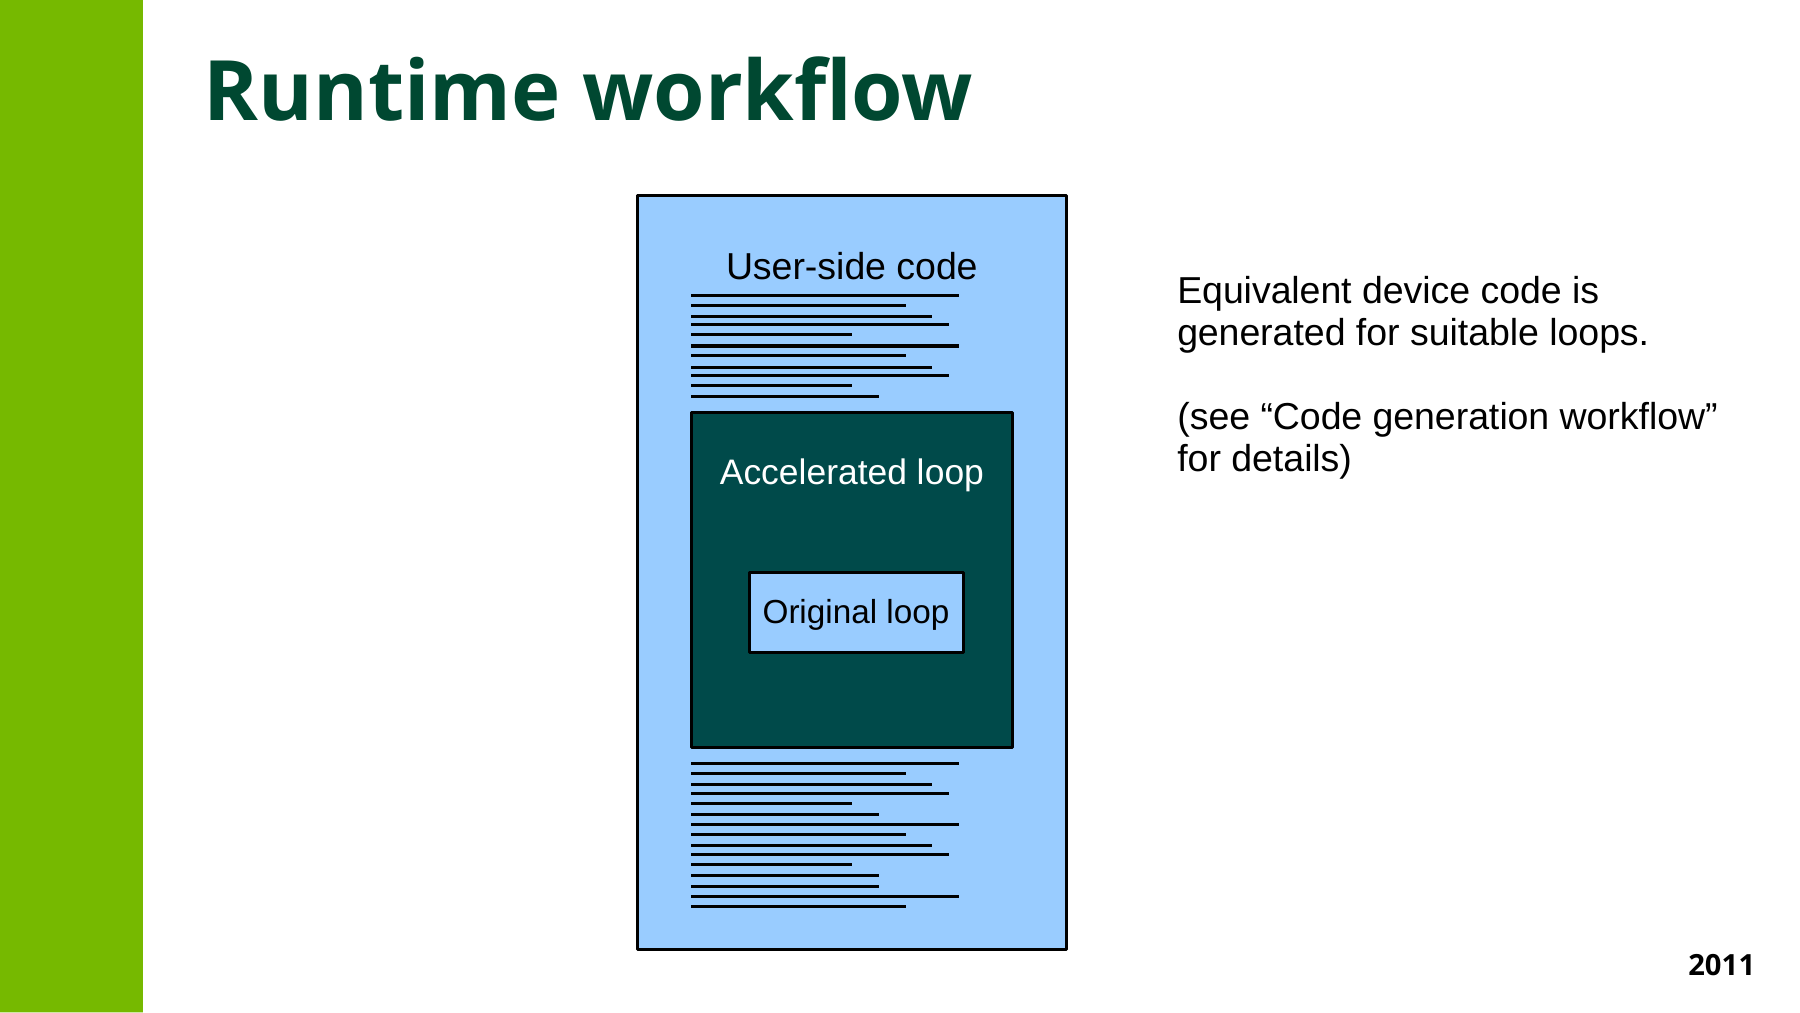

# Runtime workflow
User-side code
Equivalent device code is generated for suitable loops.
(see “Code generation workflow” for details)
Accelerated loop
Original loop